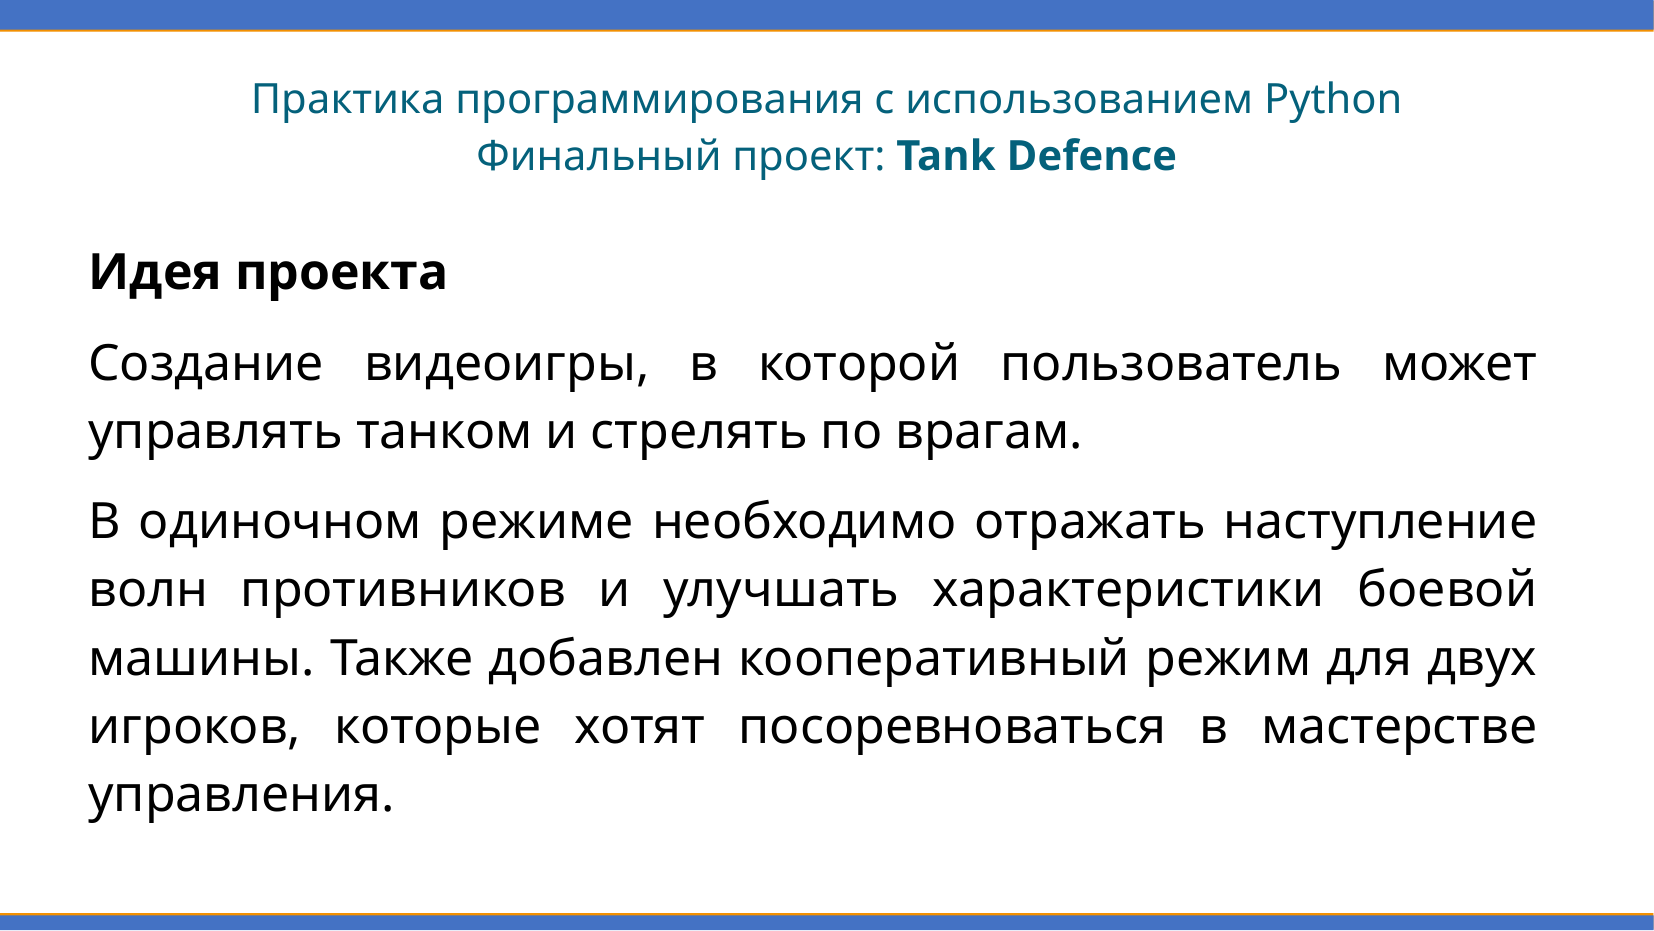

# Практика программирования с использованием Python Финальный проект: Tank Defence
Идея проекта
Создание видеоигры, в которой пользователь может управлять танком и стрелять по врагам.
В одиночном режиме необходимо отражать наступление волн противников и улучшать характеристики боевой машины. Также добавлен кооперативный режим для двух игроков, которые хотят посоревноваться в мастерстве управления.